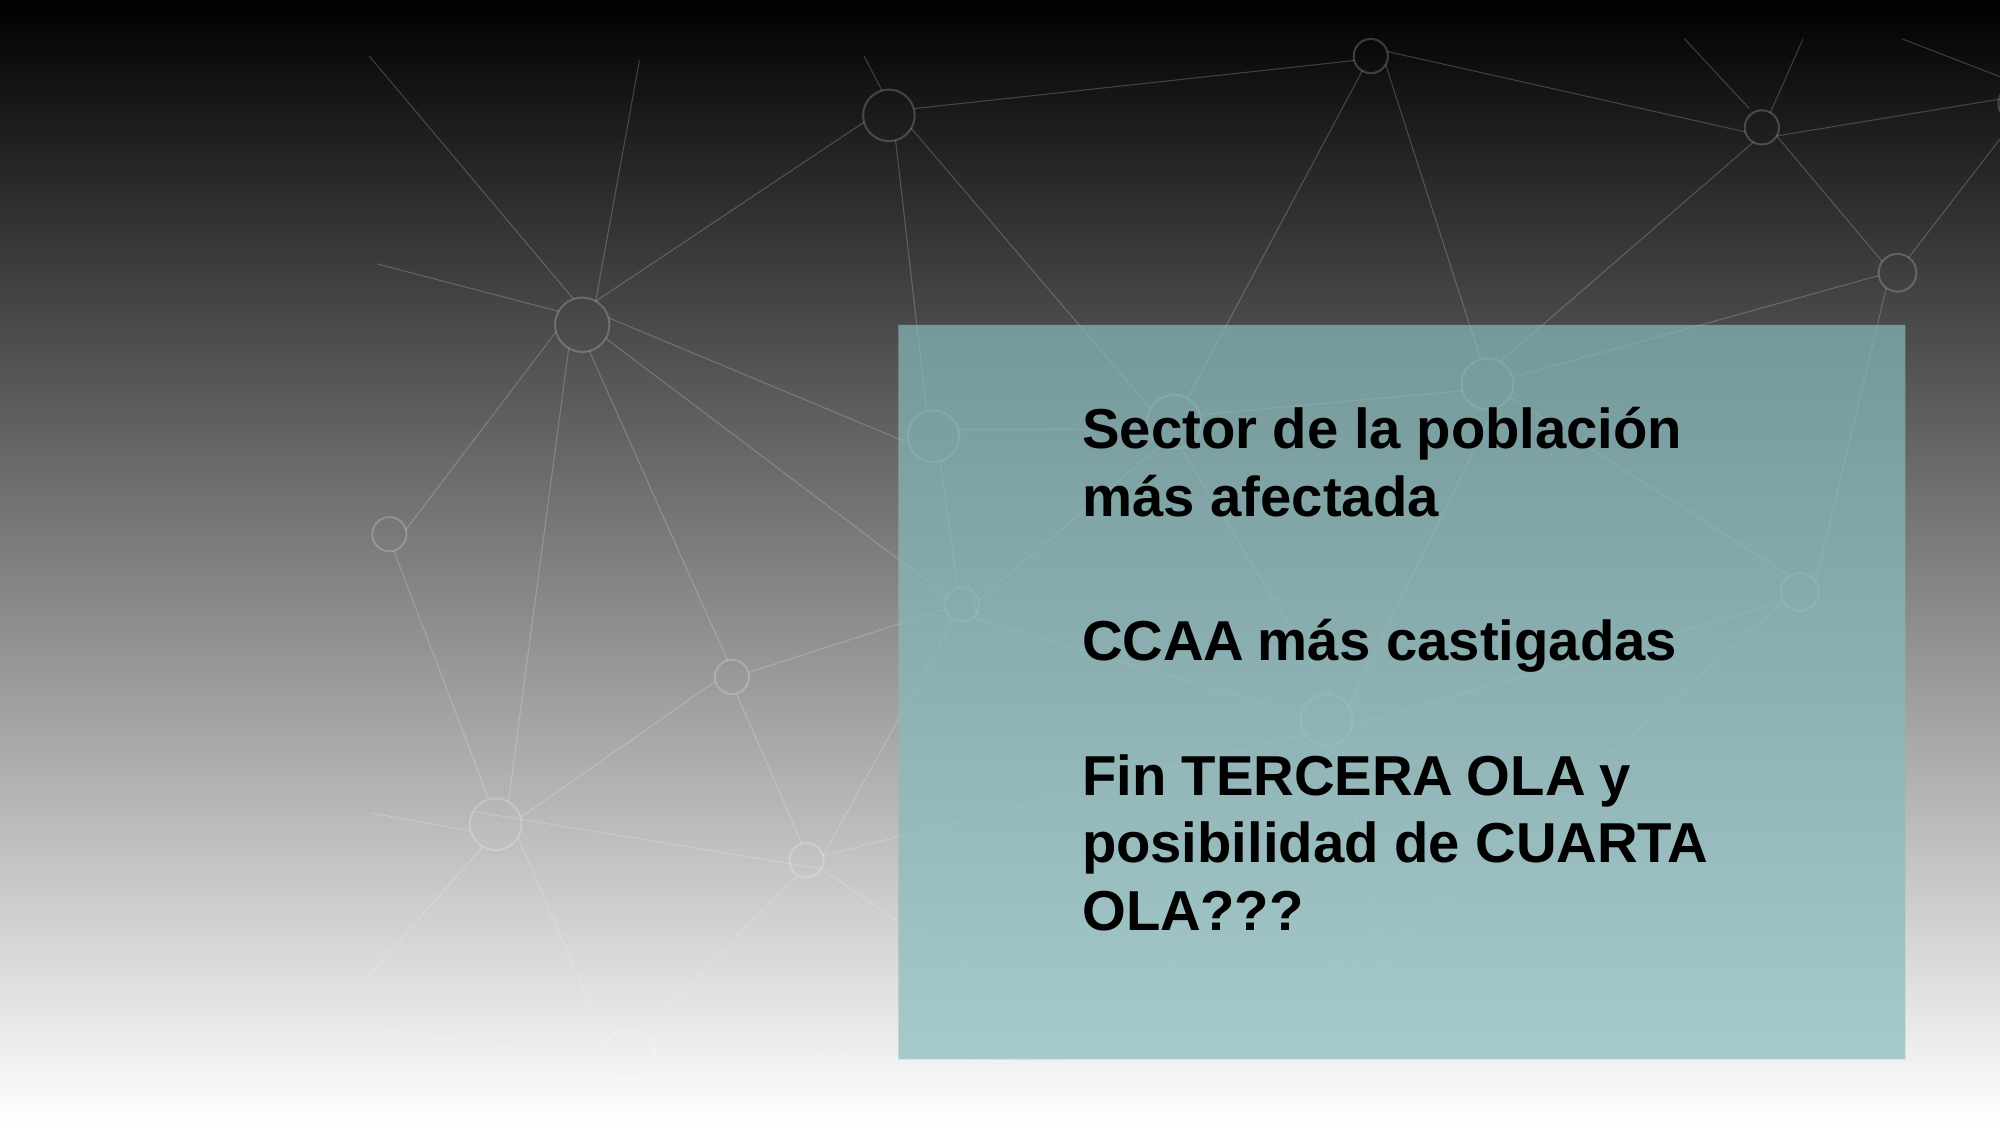

Sector de la población más afectada
CCAA más castigadas
Fin TERCERA OLA y posibilidad de CUARTA OLA???